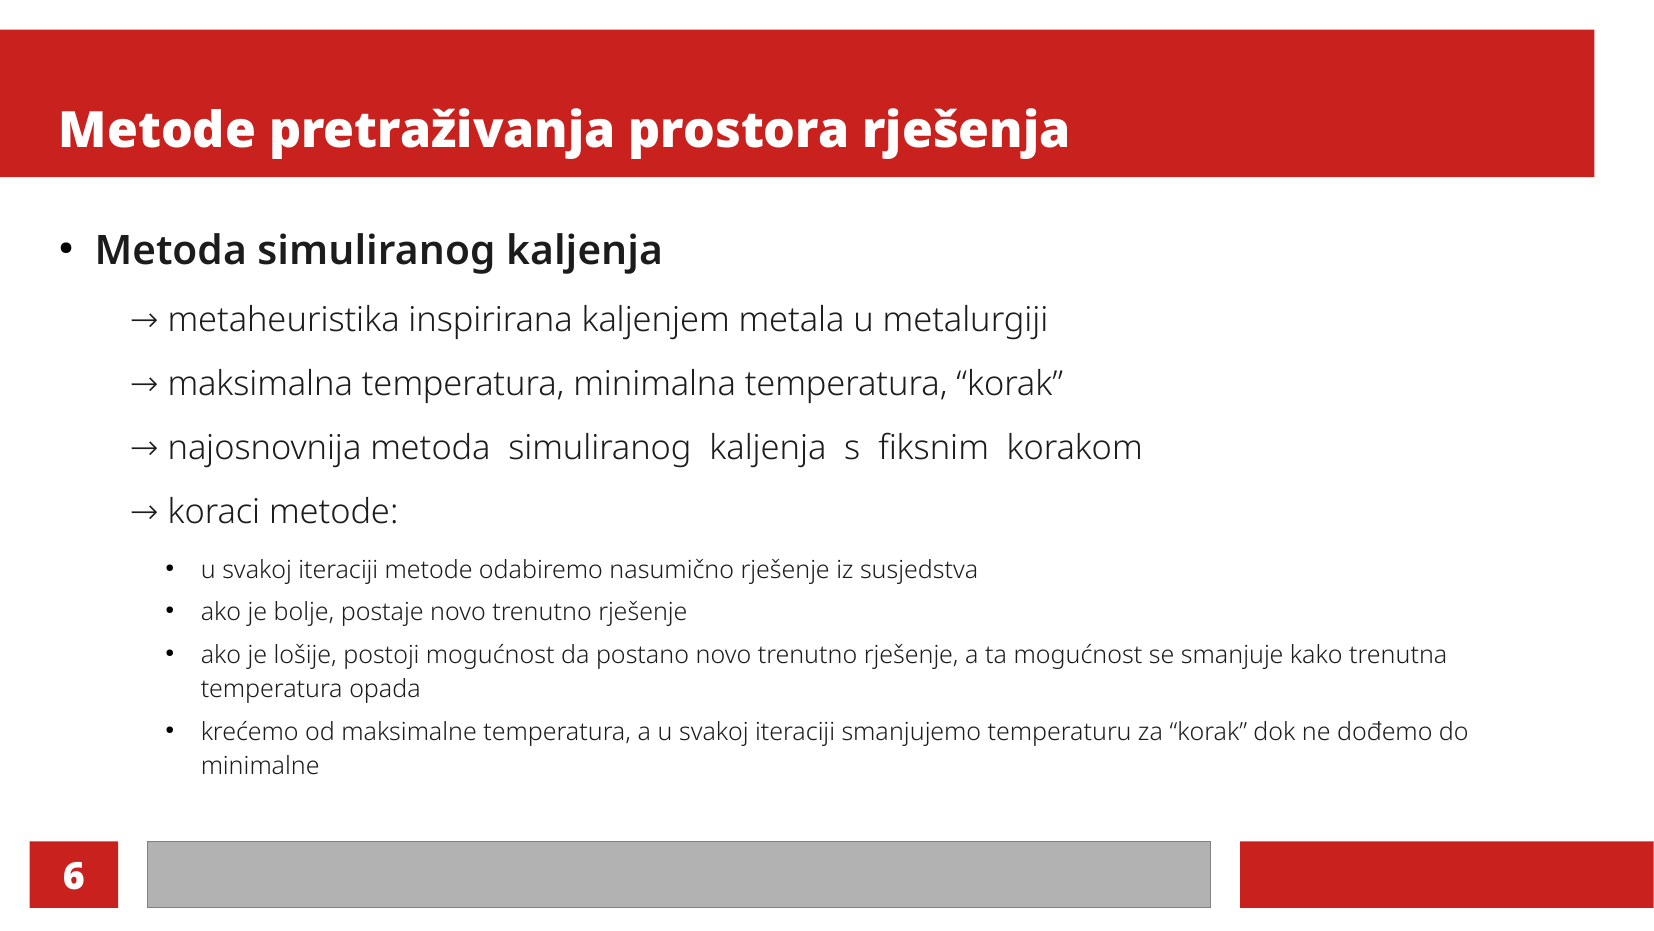

# Metode pretraživanja prostora rješenja
Metoda simuliranog kaljenja
→ metaheuristika inspirirana kaljenjem metala u metalurgiji
→ maksimalna temperatura, minimalna temperatura, “korak”
→ najosnovnija metoda simuliranog kaljenja s fiksnim korakom
→ koraci metode:
u svakoj iteraciji metode odabiremo nasumično rješenje iz susjedstva
ako je bolje, postaje novo trenutno rješenje
ako je lošije, postoji mogućnost da postano novo trenutno rješenje, a ta mogućnost se smanjuje kako trenutna temperatura opada
krećemo od maksimalne temperatura, a u svakoj iteraciji smanjujemo temperaturu za “korak” dok ne dođemo do minimalne
6